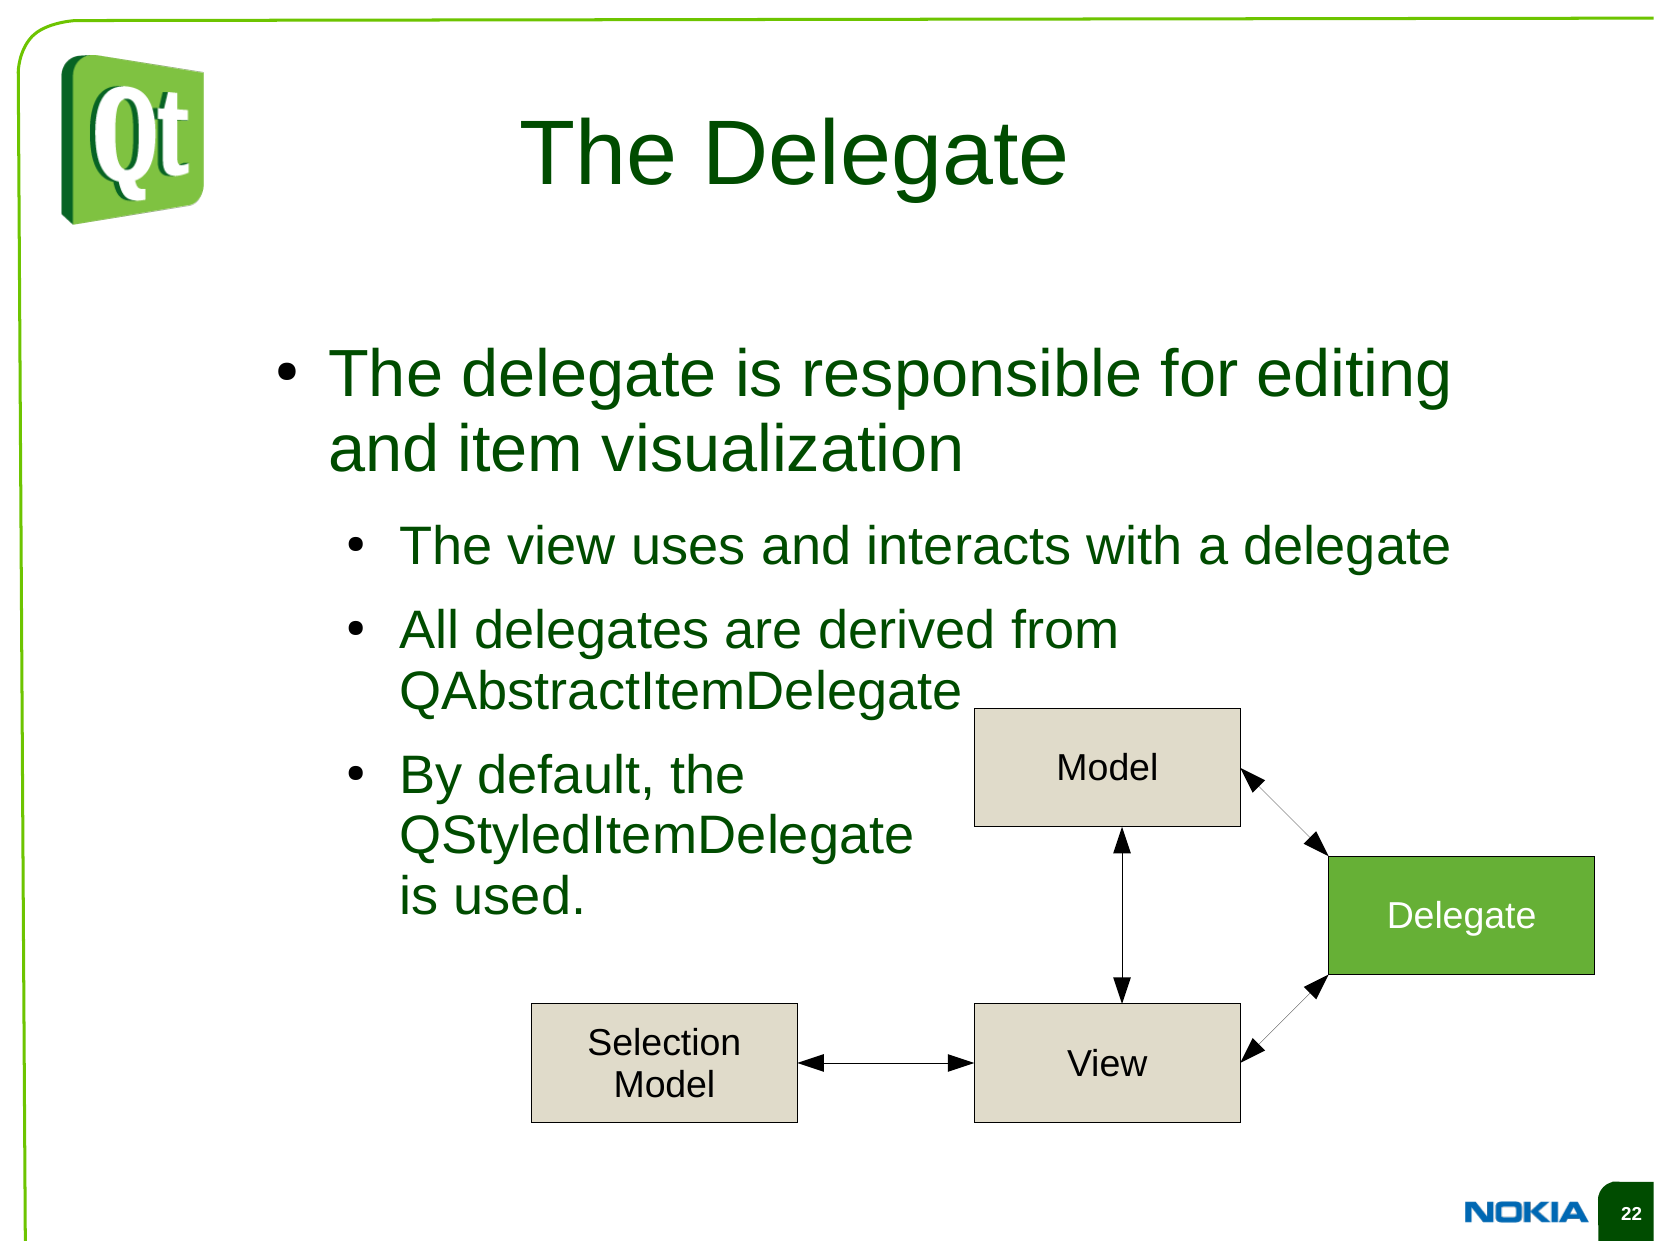

# The Delegate
The delegate is responsible for editing and item visualization
The view uses and interacts with a delegate
All delegates are derived from QAbstractItemDelegate
By default, the
QStyledItemDelegate
is used.
Model
Delegate
Selection
Model
View